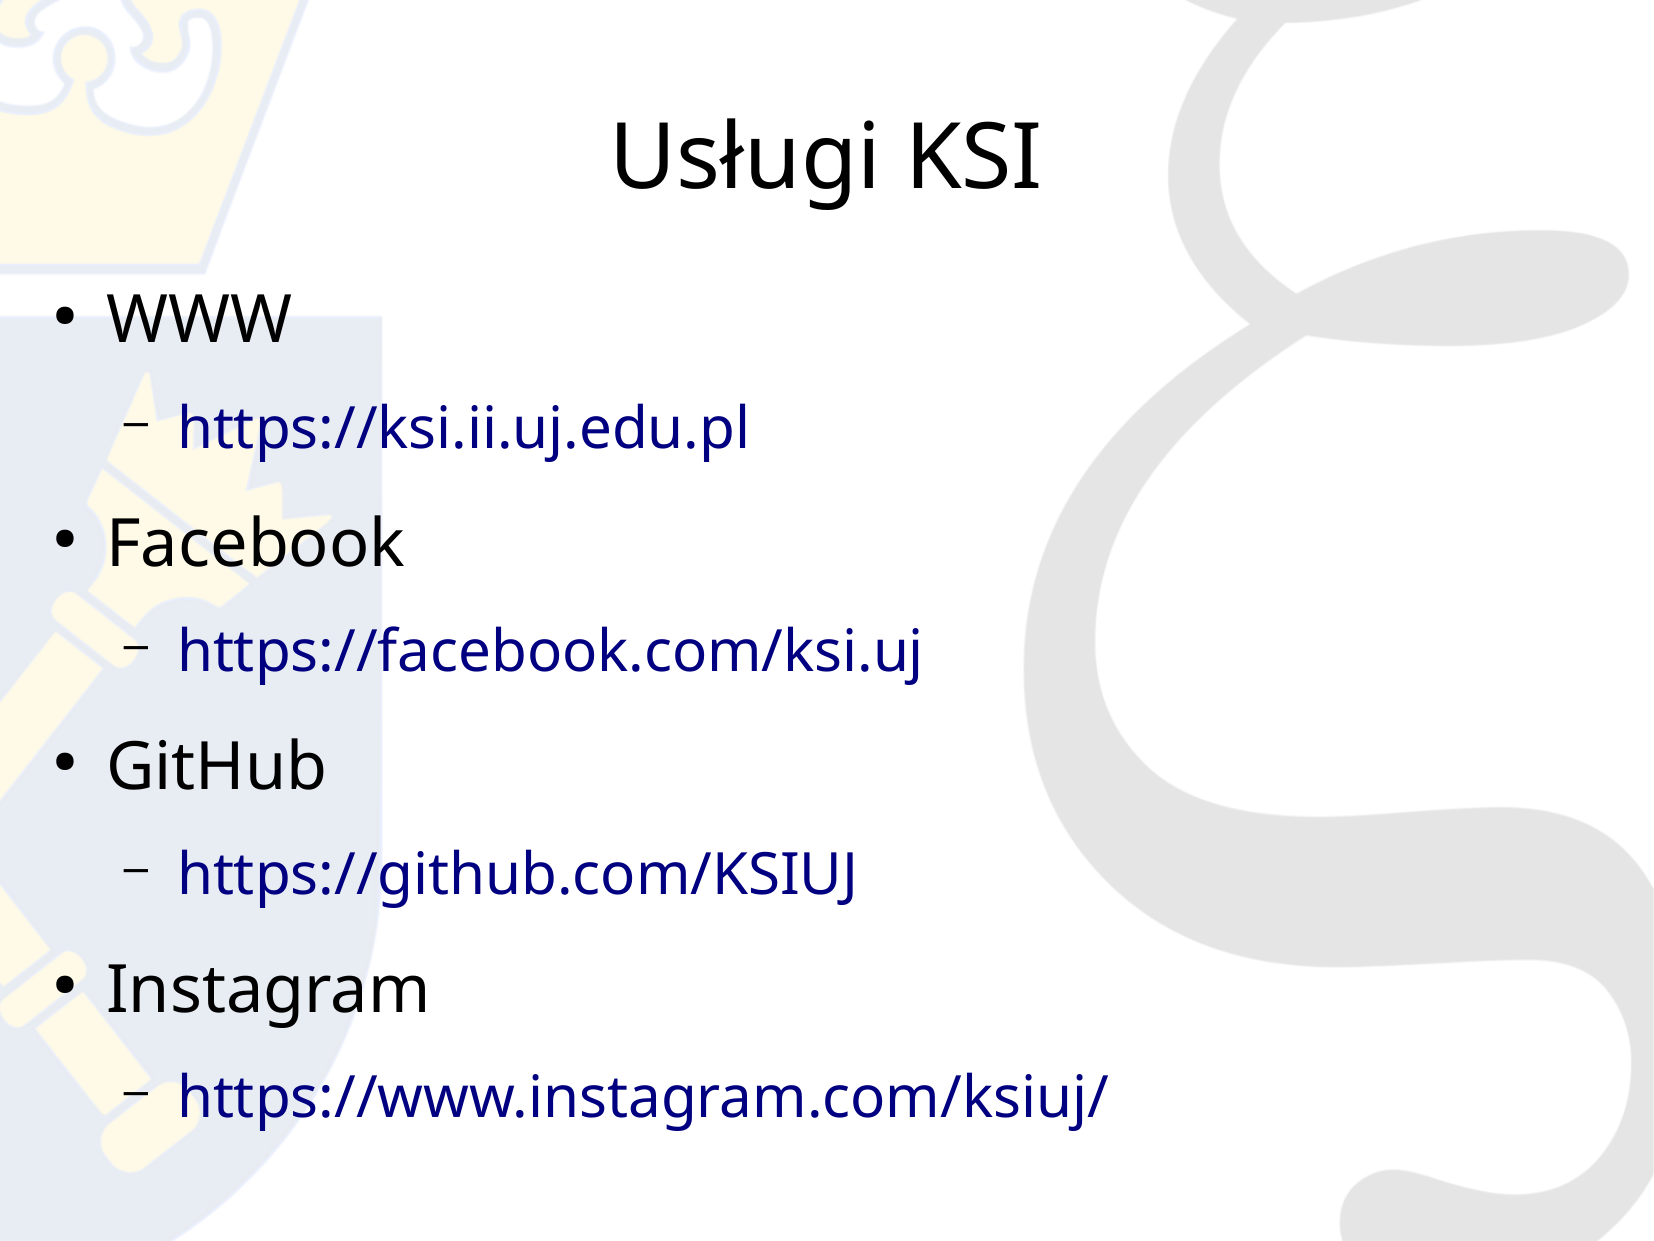

# Usługi KSI
WWW
https://ksi.ii.uj.edu.pl
Facebook
https://facebook.com/ksi.uj
GitHub
https://github.com/KSIUJ
Instagram
https://www.instagram.com/ksiuj/